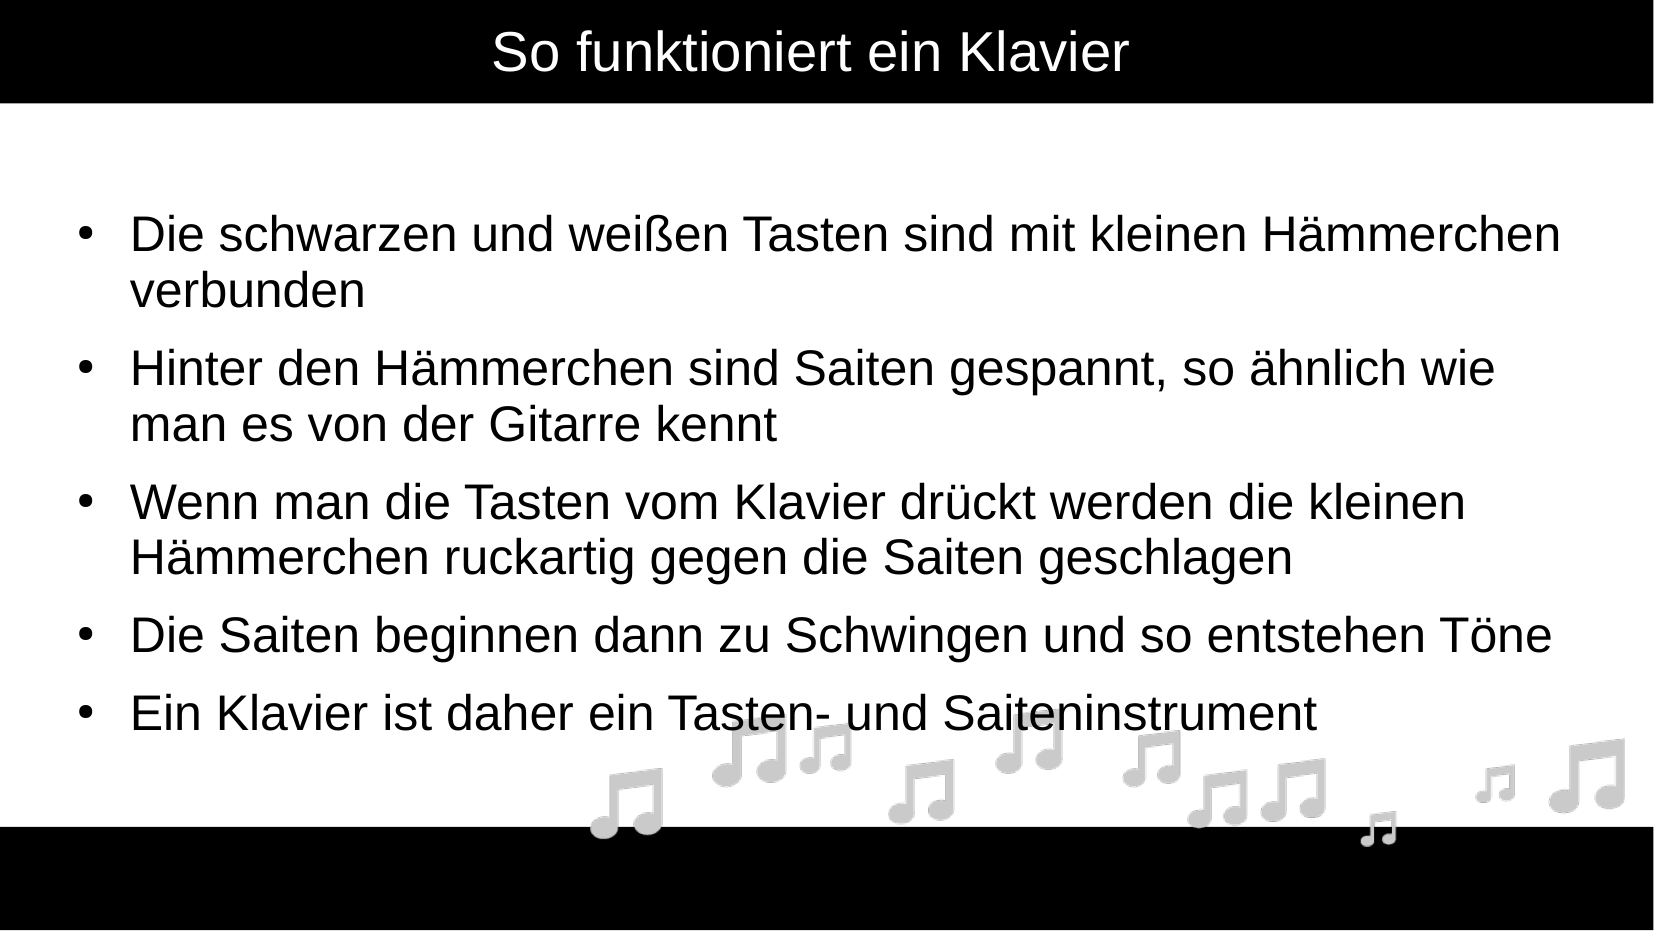

# So funktioniert ein Klavier
Die schwarzen und weißen Tasten sind mit kleinen Hämmerchen verbunden
Hinter den Hämmerchen sind Saiten gespannt, so ähnlich wie man es von der Gitarre kennt
Wenn man die Tasten vom Klavier drückt werden die kleinen Hämmerchen ruckartig gegen die Saiten geschlagen
Die Saiten beginnen dann zu Schwingen und so entstehen Töne
Ein Klavier ist daher ein Tasten- und Saiteninstrument